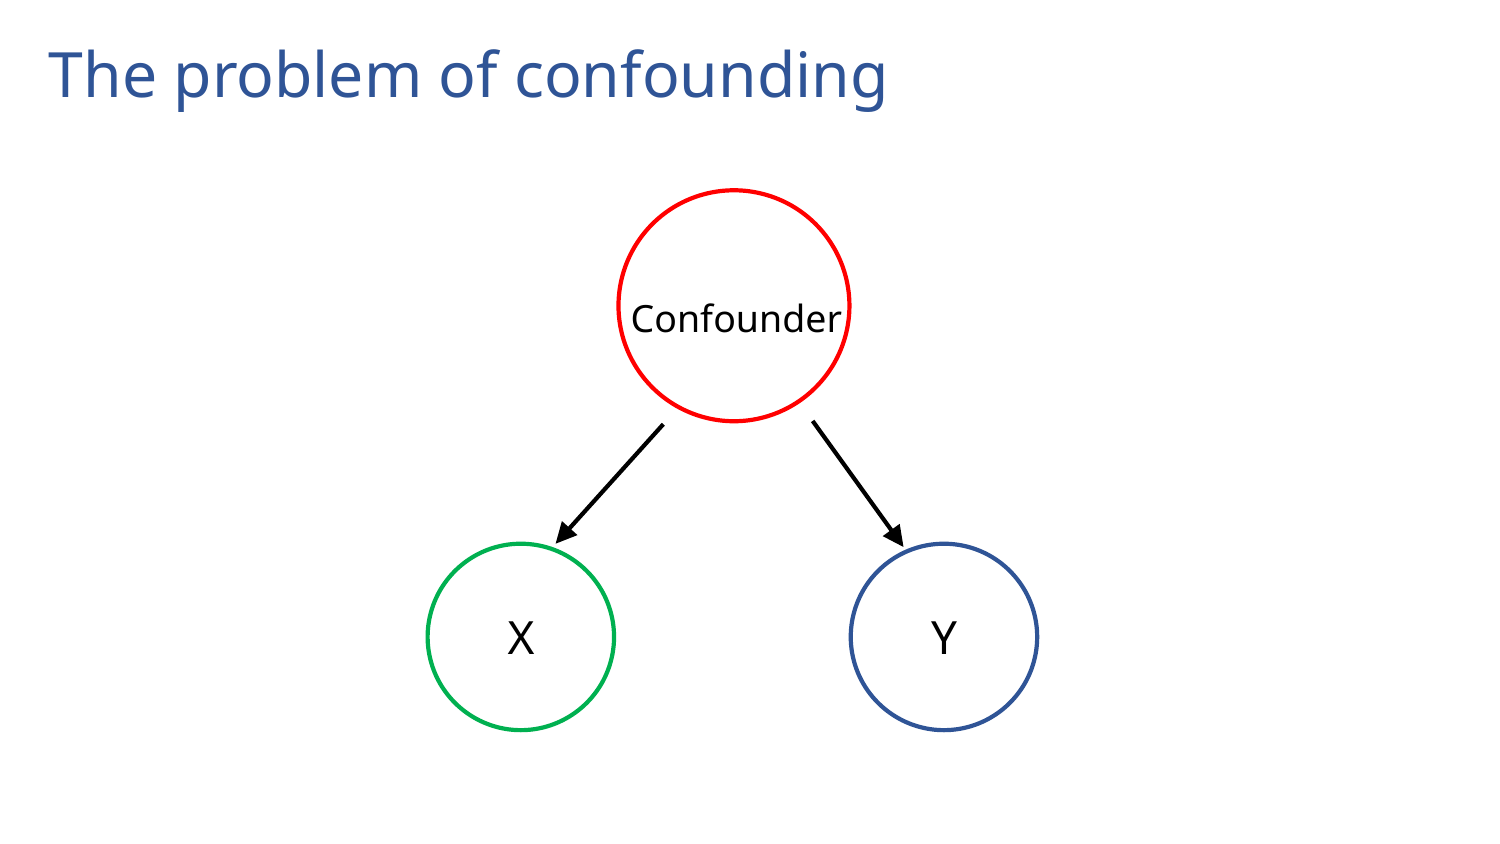

# The problem of confounding
Confounder
X
Y